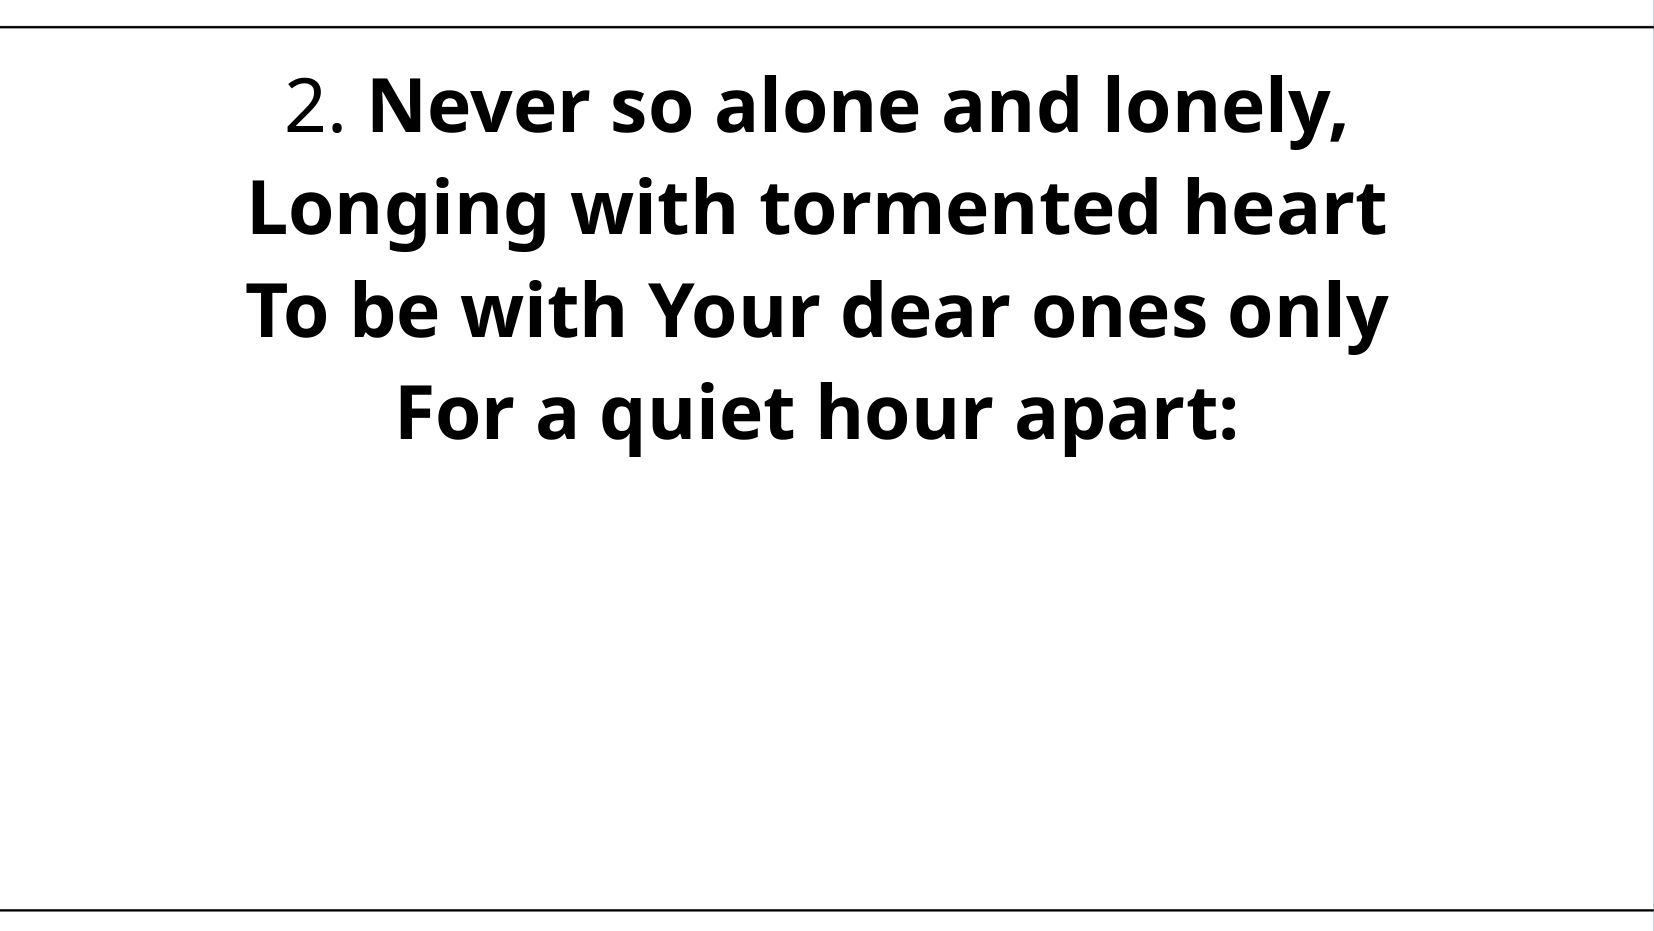

2. Never so alone and lonely,
Longing with tormented heart
To be with Your dear ones only
For a quiet hour apart: